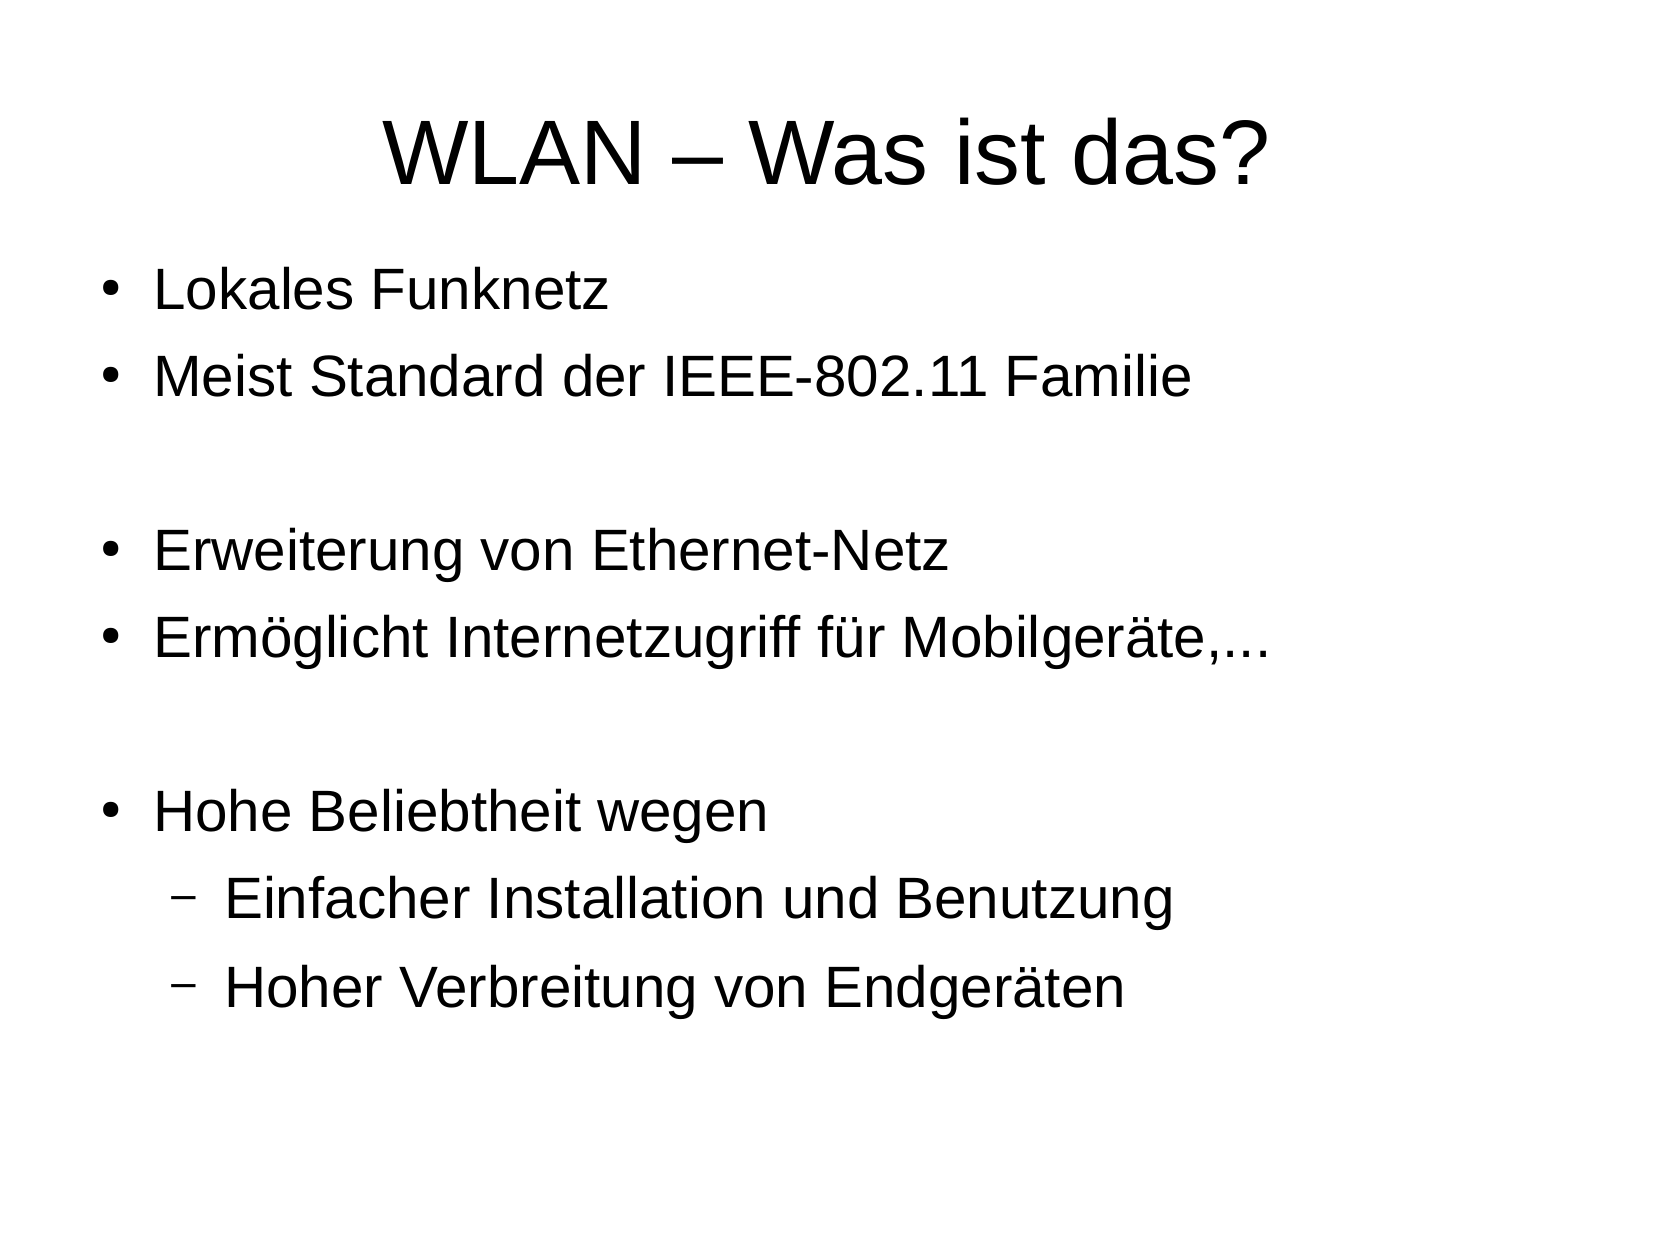

# WLAN – Was ist das?
Lokales Funknetz
Meist Standard der IEEE-802.11 Familie
Erweiterung von Ethernet-Netz
Ermöglicht Internetzugriff für Mobilgeräte,...
Hohe Beliebtheit wegen
Einfacher Installation und Benutzung
Hoher Verbreitung von Endgeräten